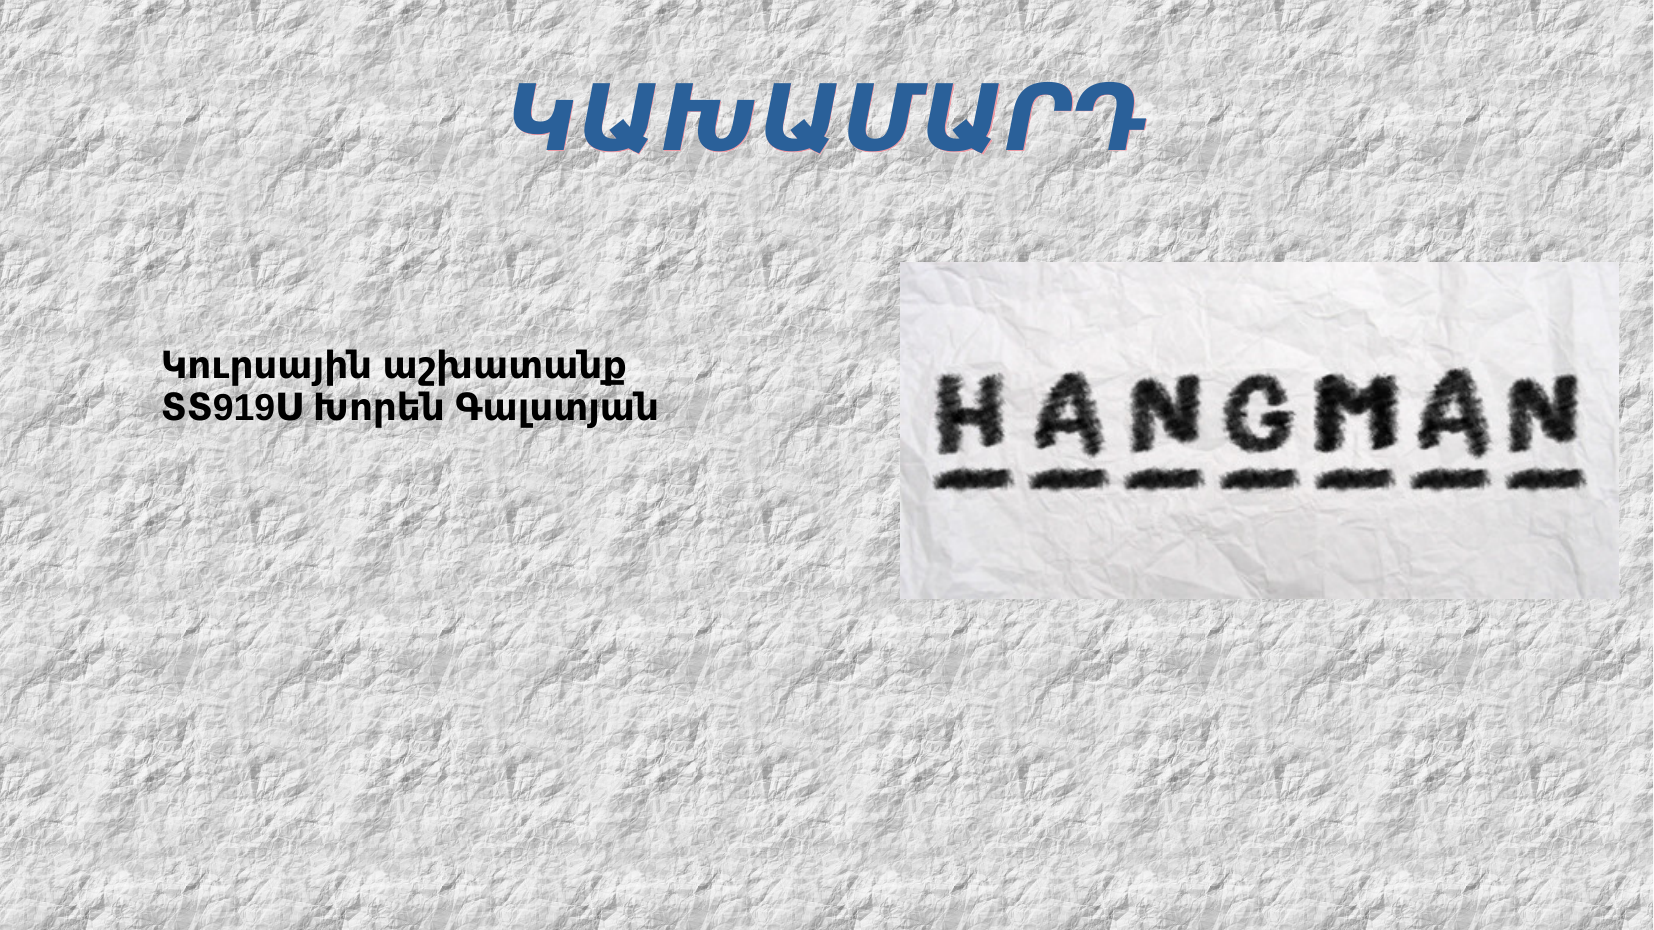

# ԿԱԽԱՄԱՐԴ
Կուրսային աշխատանք
ՏՏ919Ս Խորեն Գալստյան